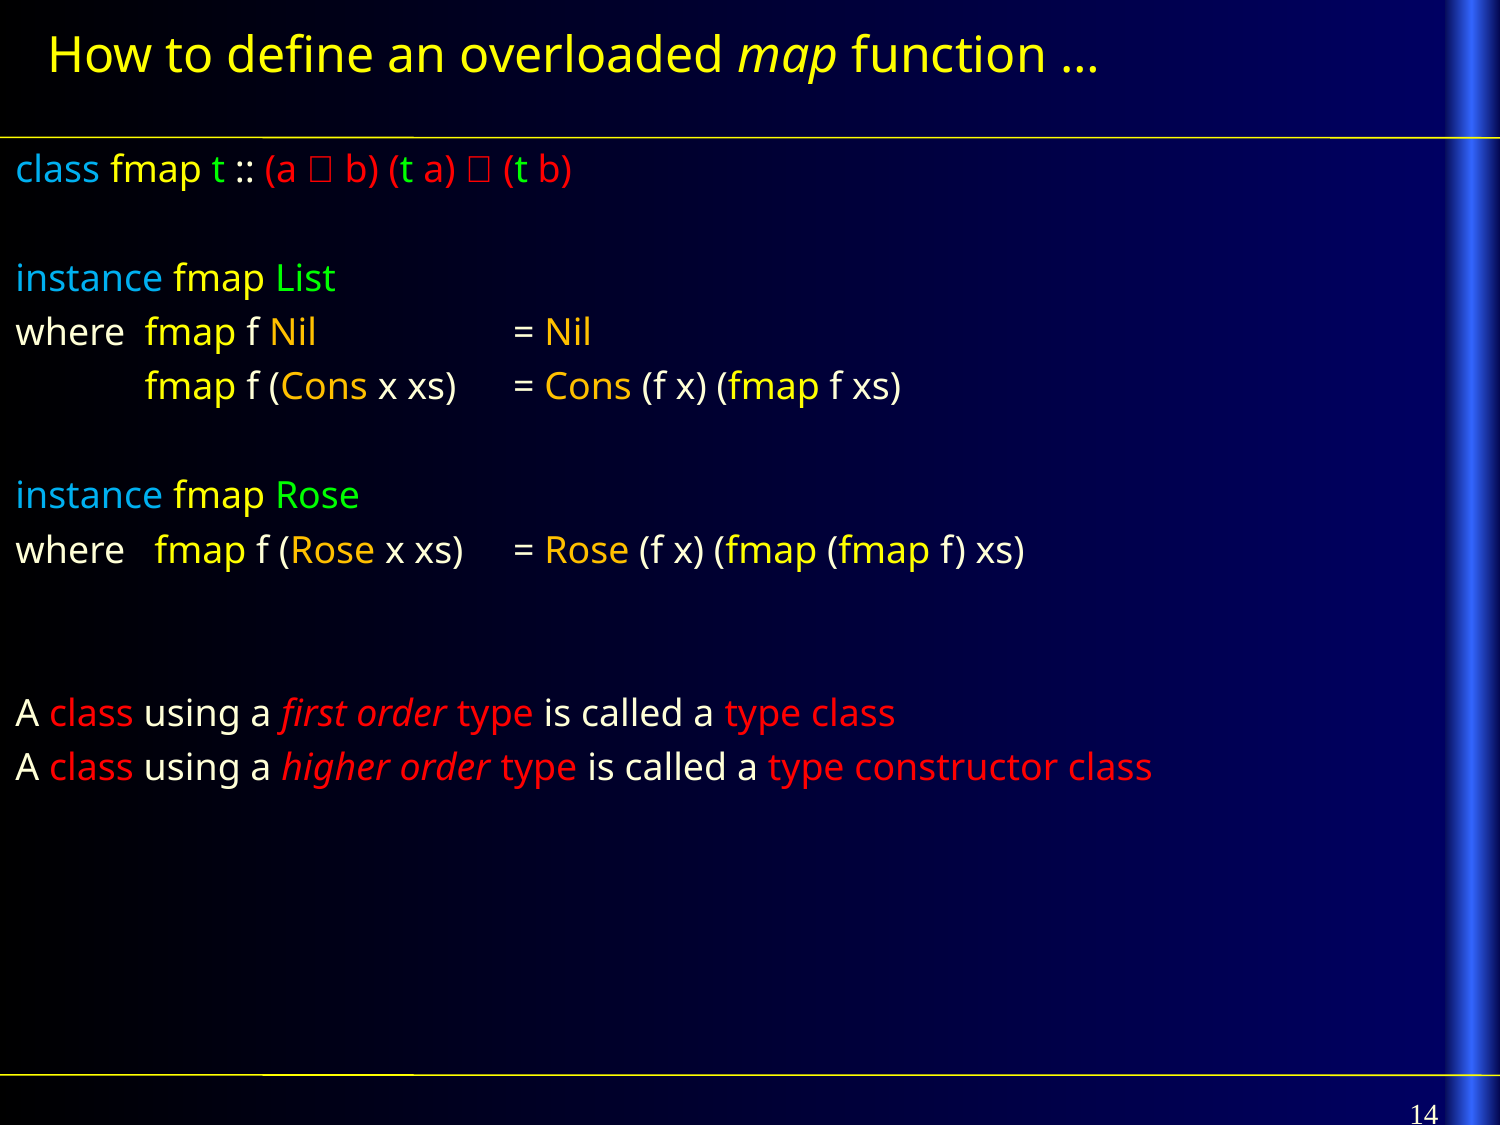

How to define an overloaded map function …
class fmap t :: (a  b) (t a)  (t b)
instance fmap List
where	fmap f Nil 			= Nil
		fmap f (Cons x xs)	= Cons (f x) (fmap f xs)
instance fmap Rose
where	 fmap f (Rose x xs) 	= Rose (f x) (fmap (fmap f) xs)
A class using a first order type is called a type class
A class using a higher order type is called a type constructor class